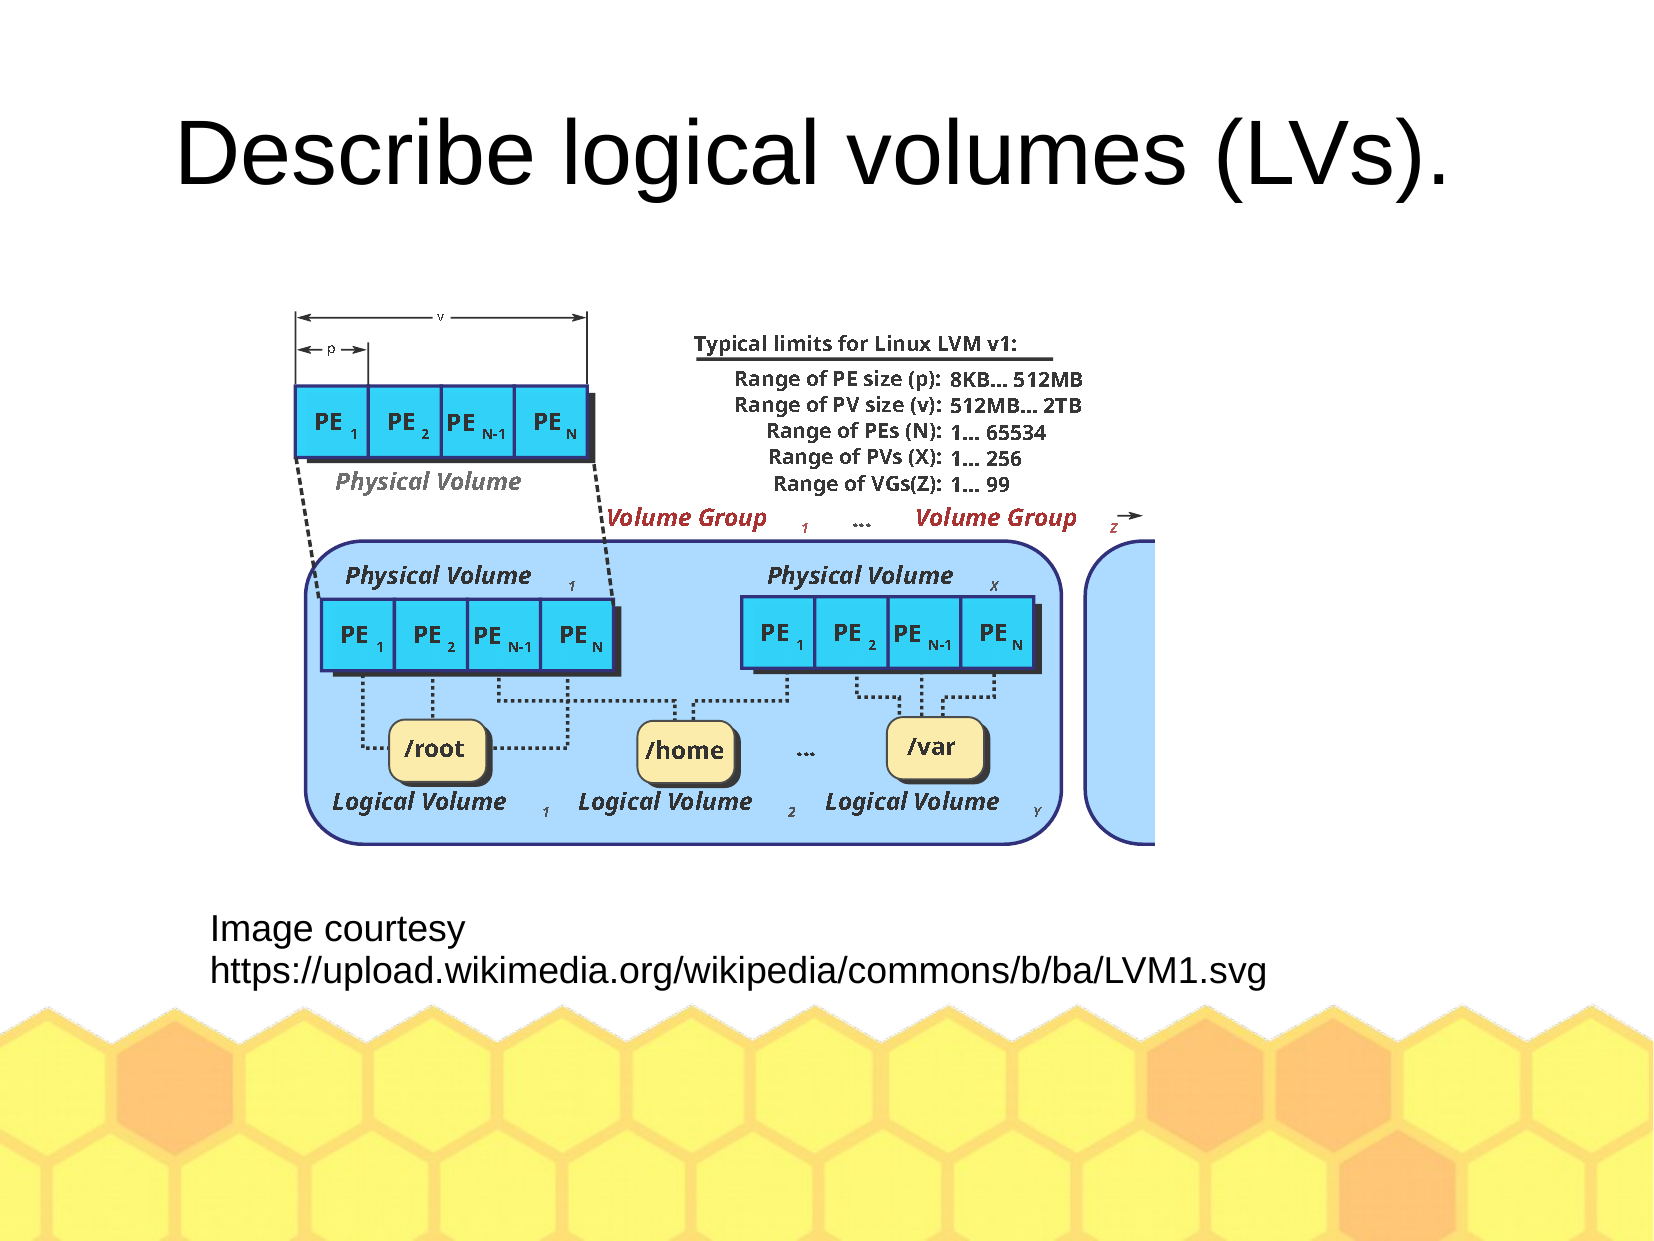

# Describe logical volumes (LVs).
Image courtesy https://upload.wikimedia.org/wikipedia/commons/b/ba/LVM1.svg